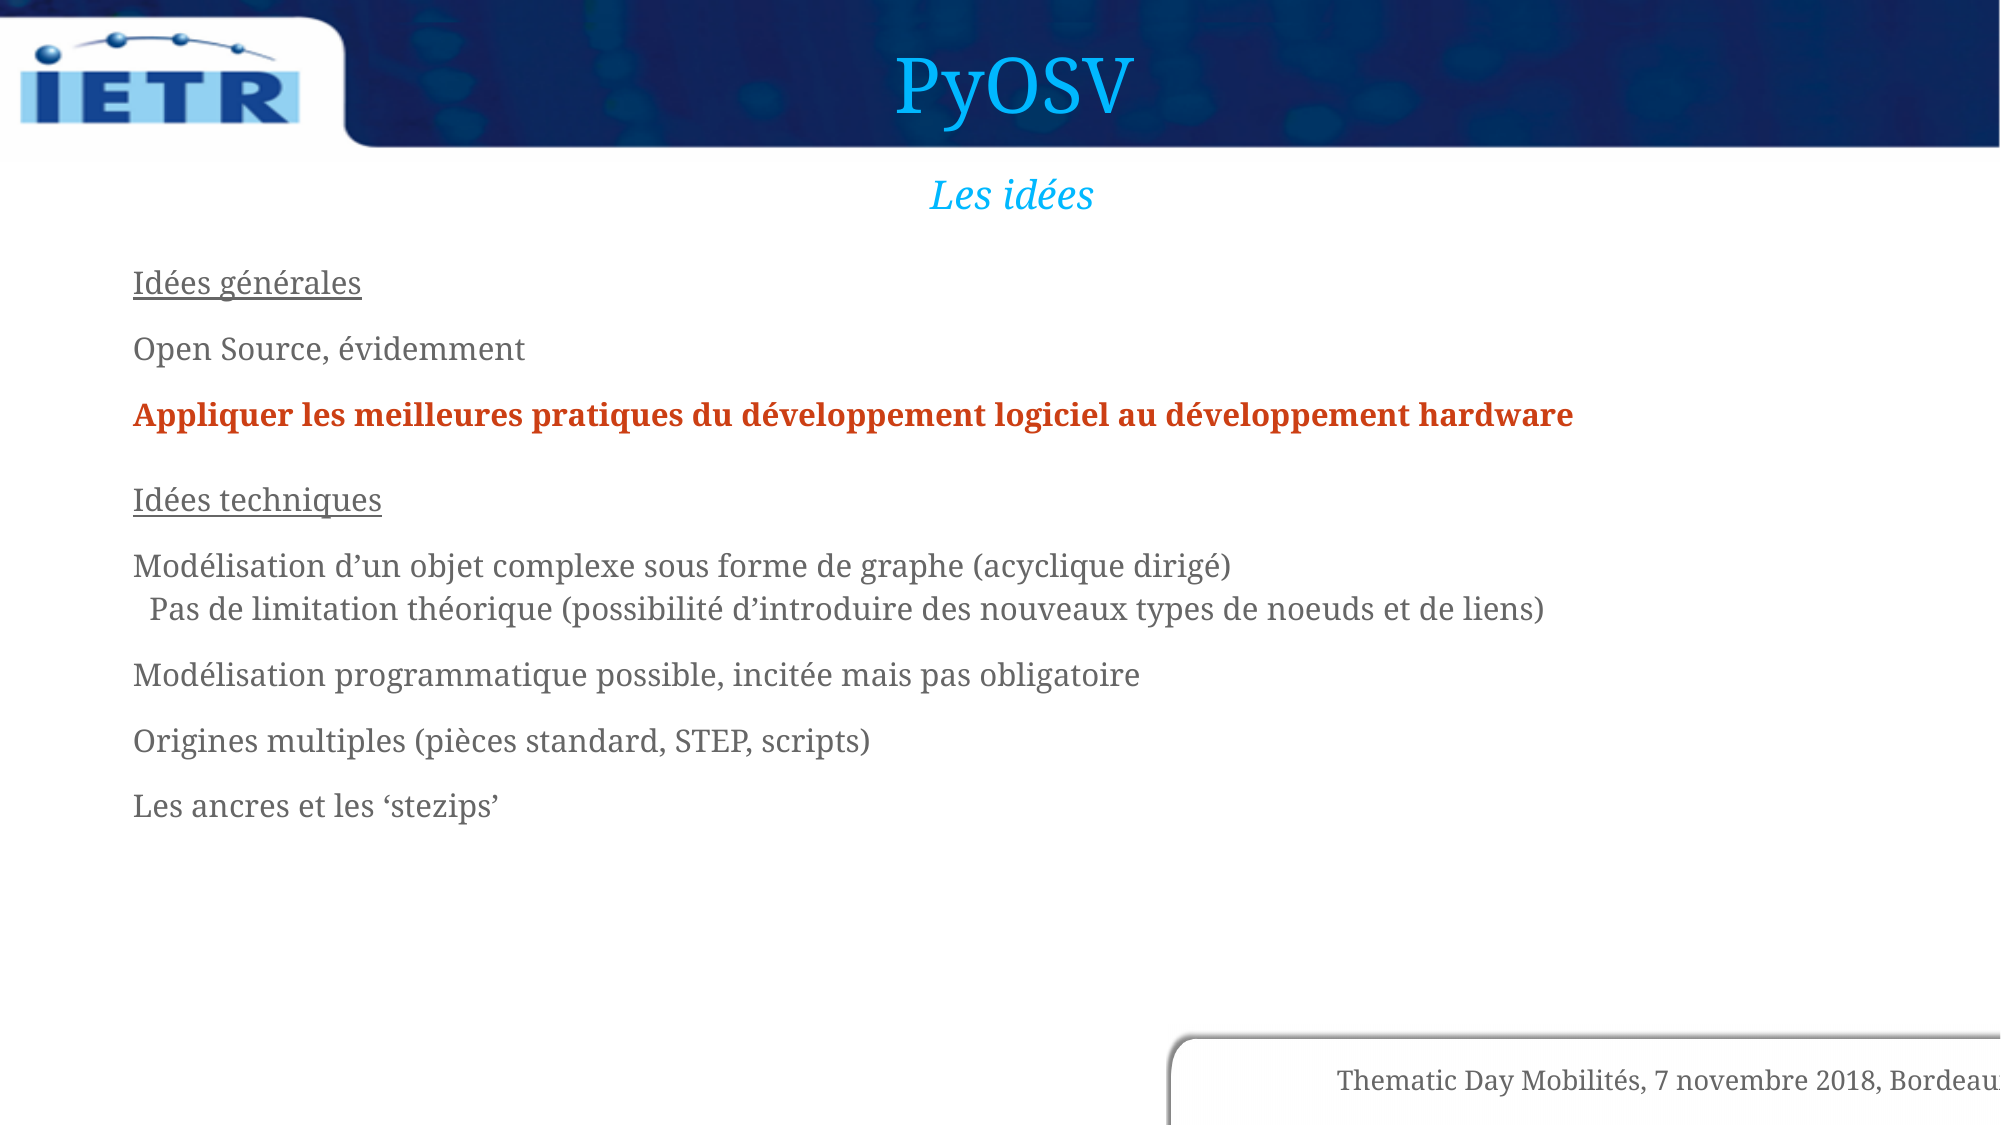

PyOSV
Les idées
Idées générales
Open Source, évidemment
Appliquer les meilleures pratiques du développement logiciel au développement hardware
Idées techniques
Modélisation d’un objet complexe sous forme de graphe (acyclique dirigé)
 Pas de limitation théorique (possibilité d’introduire des nouveaux types de noeuds et de liens)
Modélisation programmatique possible, incitée mais pas obligatoire
Origines multiples (pièces standard, STEP, scripts)
Les ancres et les ‘stezips’
Thematic Day Mobilités, 7 novembre 2018, Bordeaux